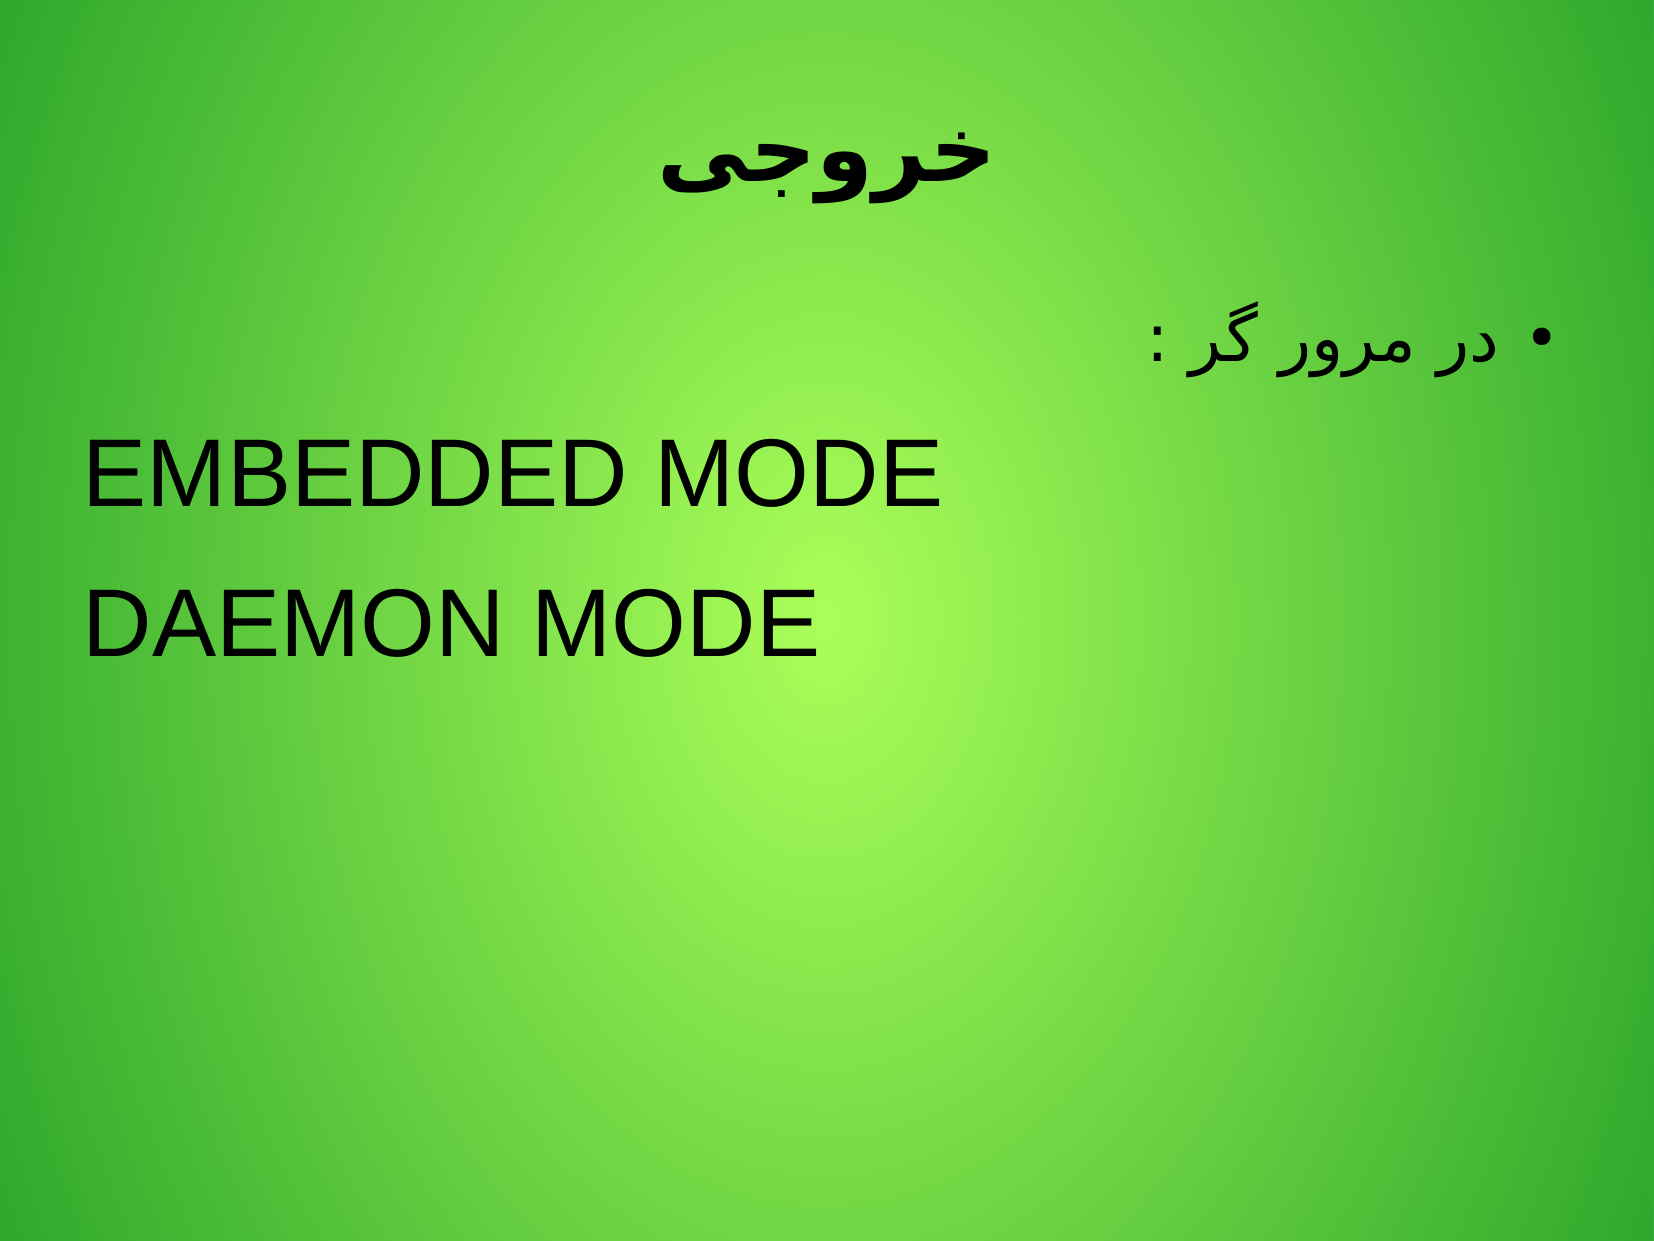

# خروجی
در مرور گر :
EMBEDDED MODE
DAEMON MODE